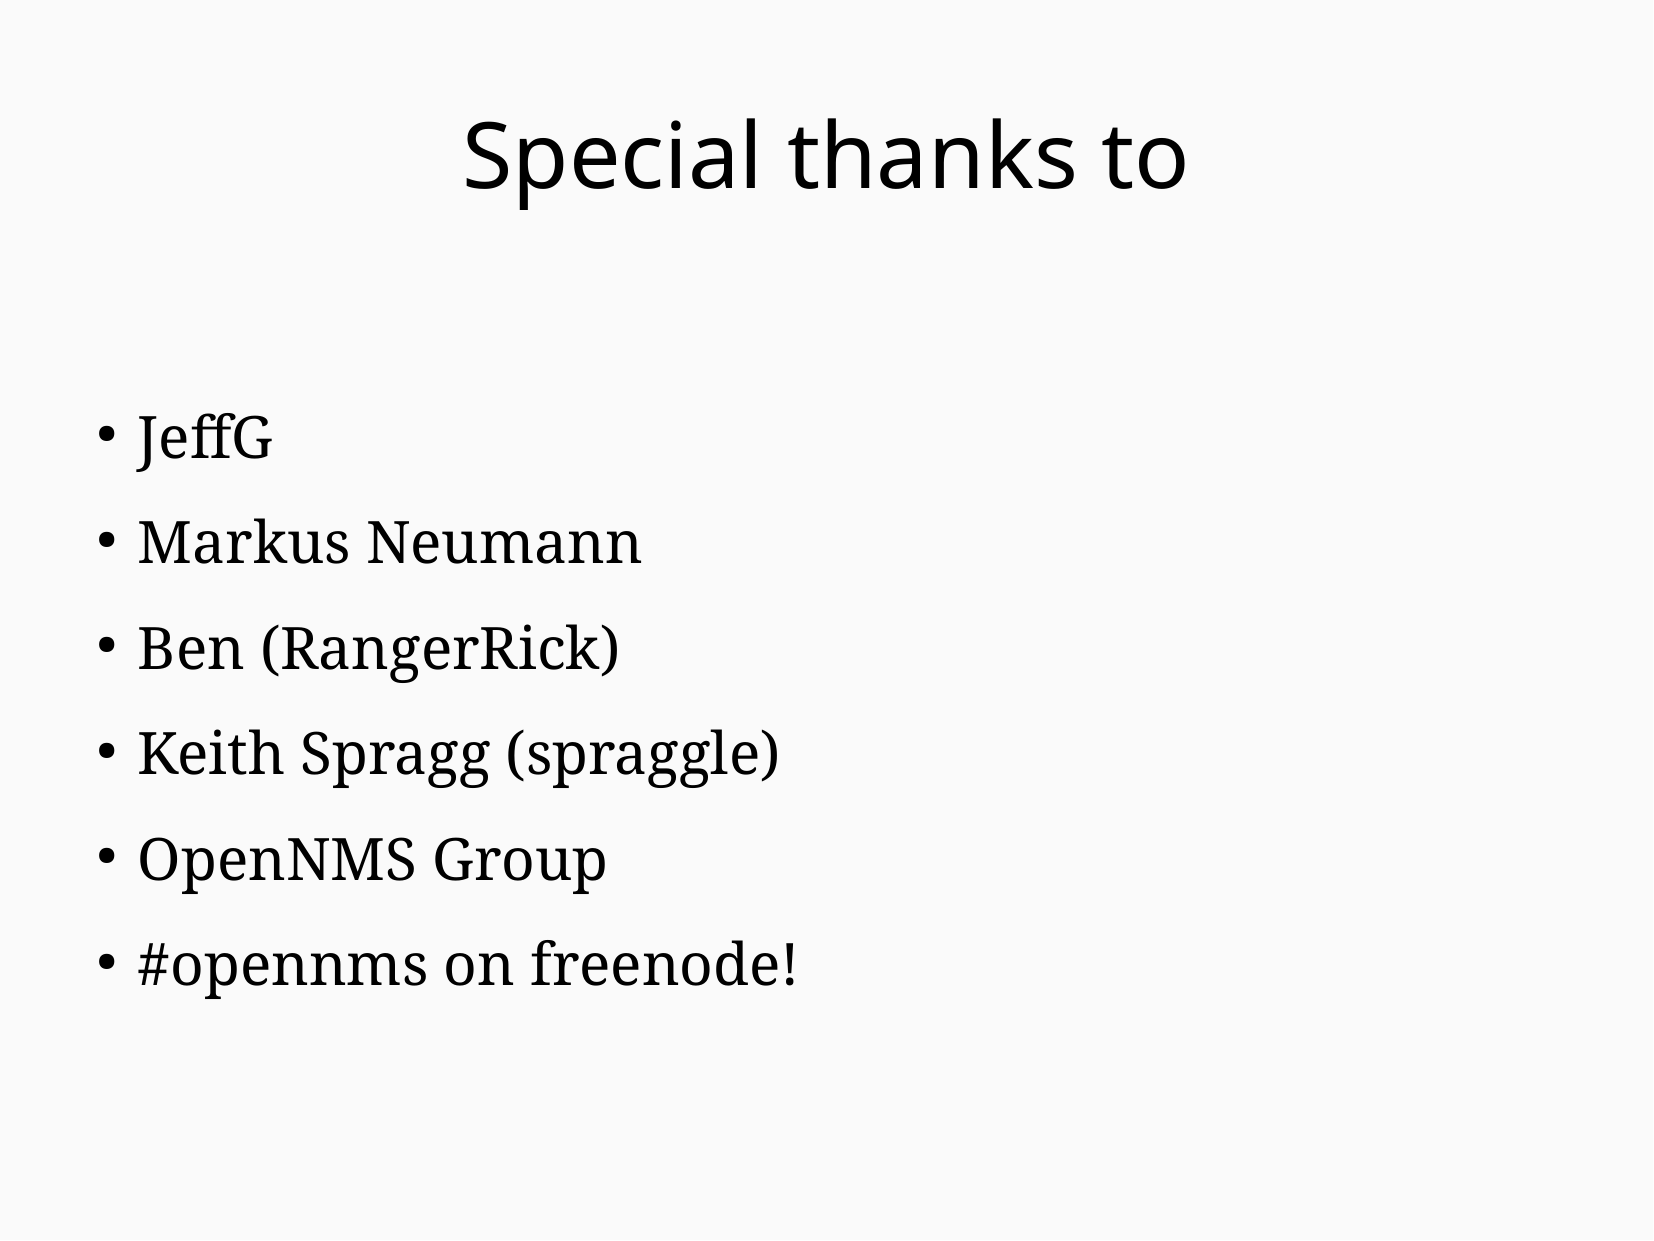

# Special thanks to
JeffG
Markus Neumann
Ben (RangerRick)
Keith Spragg (spraggle)
OpenNMS Group
#opennms on freenode!